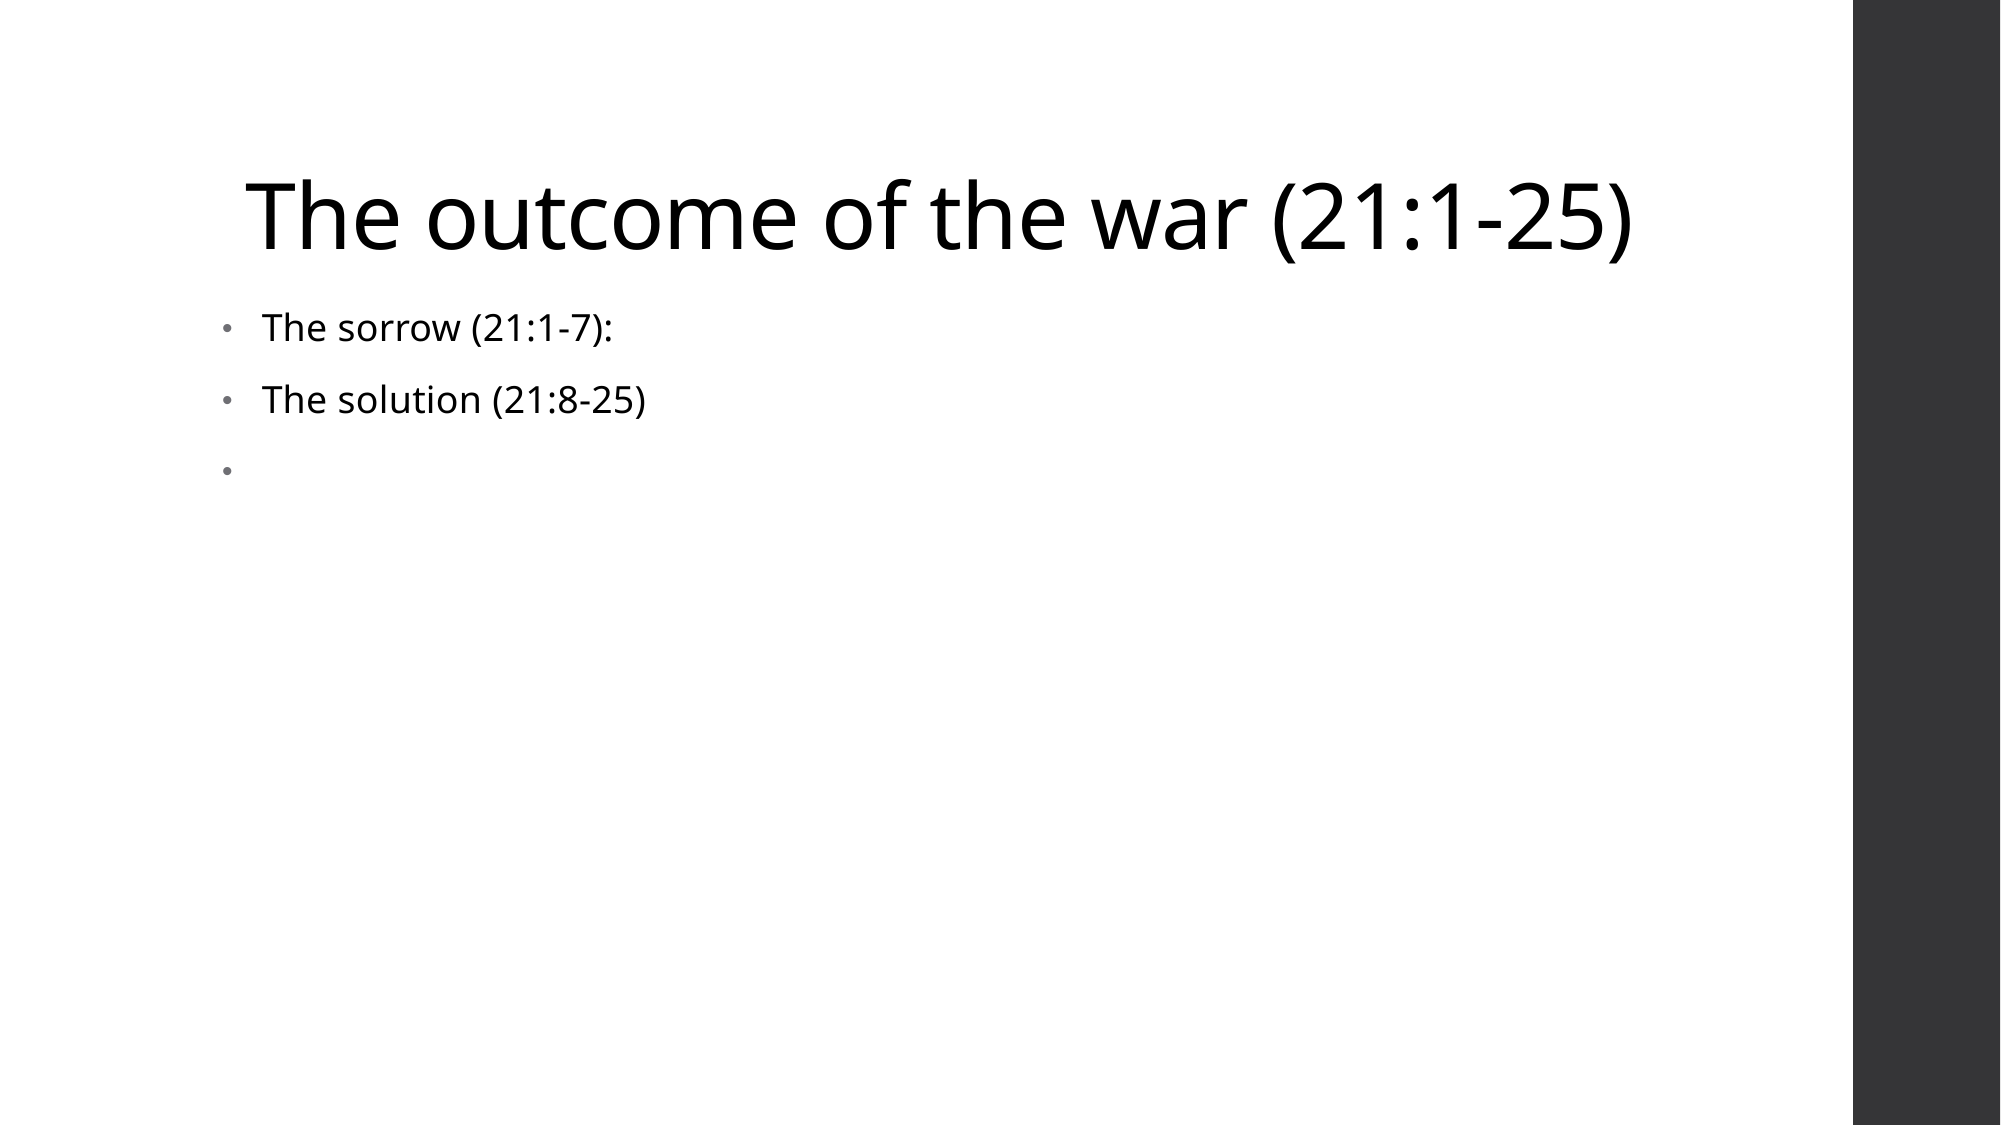

# The outcome of the war (21:1-25)
 The sorrow (21:1-7):
 The solution (21:8-25)